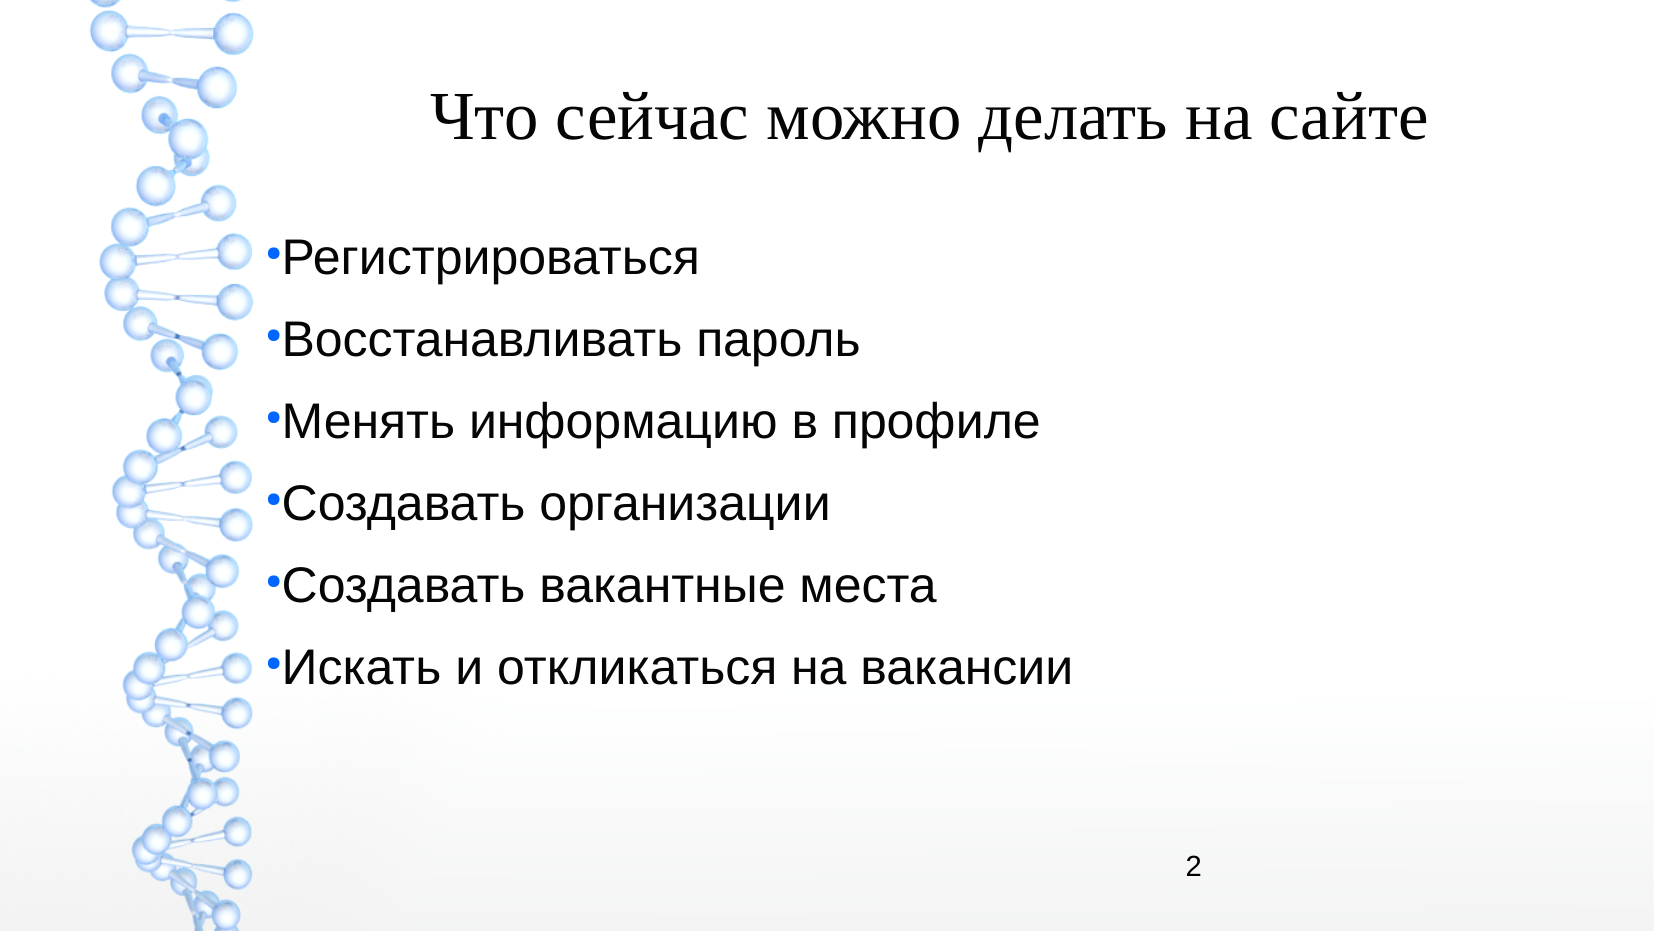

# Что сейчас можно делать на сайте
Регистрироваться
Восстанавливать пароль
Менять информацию в профиле
Создавать организации
Создавать вакантные места
Искать и откликаться на вакансии